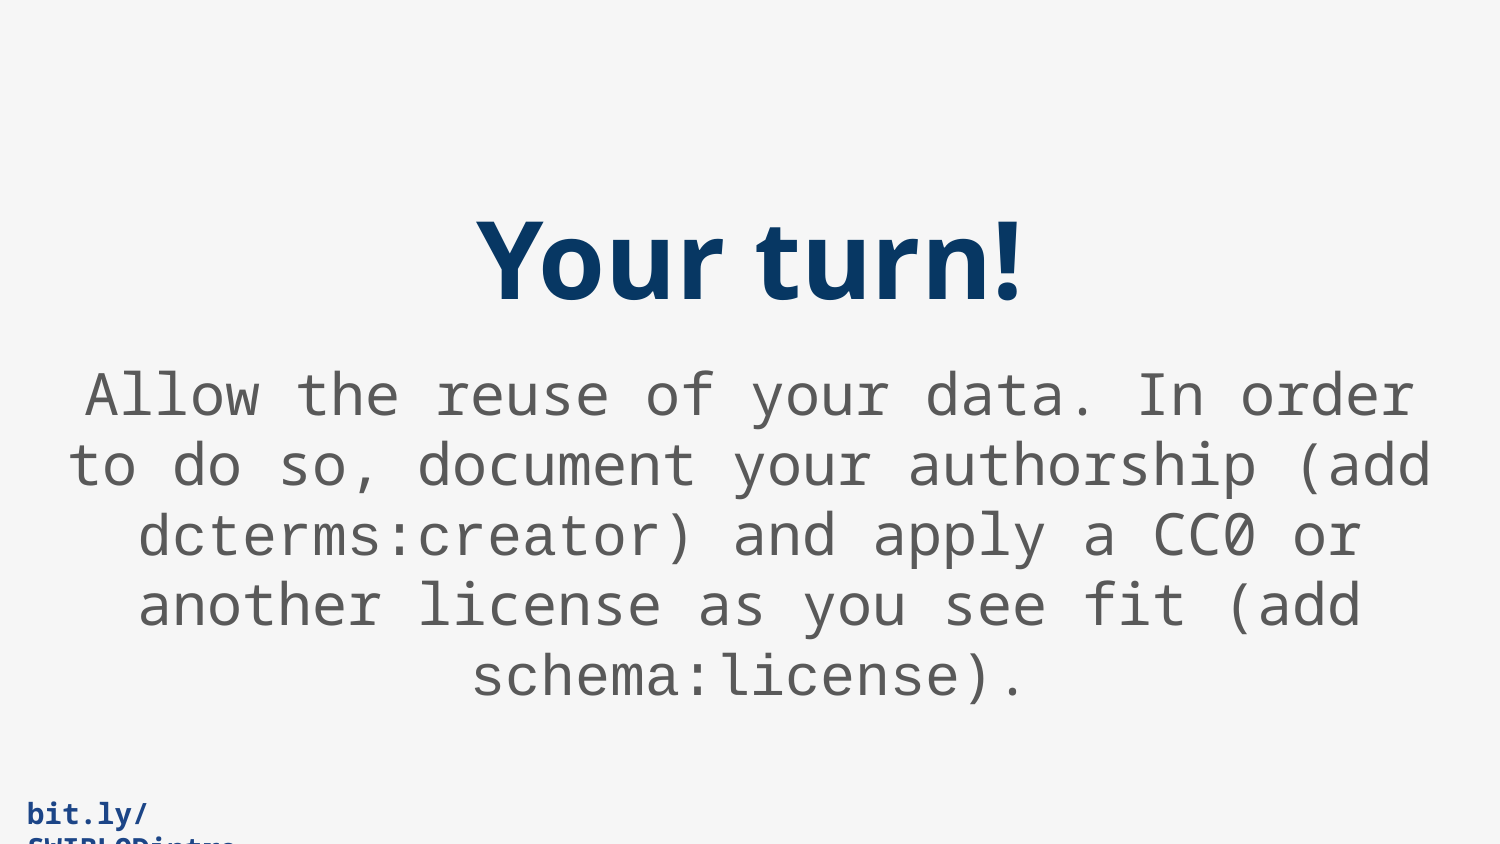

# Your turn!
Allow the reuse of your data. In order to do so, document your authorship (add dcterms:creator) and apply a CC0 or another license as you see fit (add schema:license).